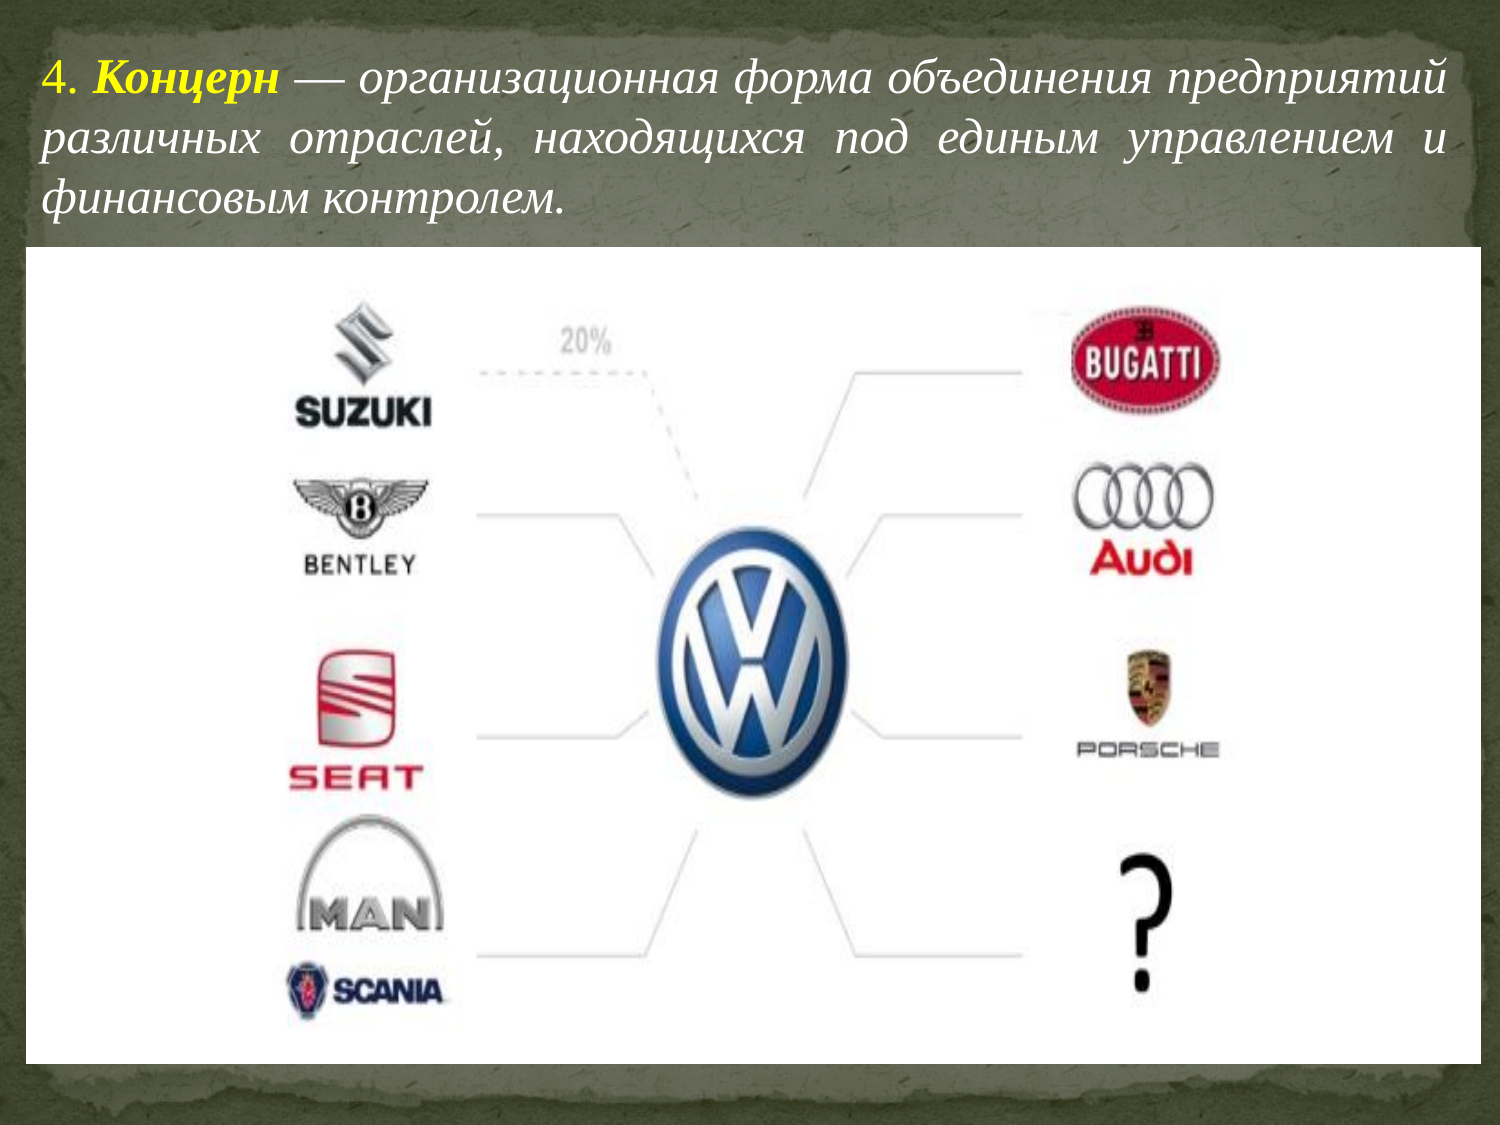

4. Концерн — организационная форма объединения предприятий различных отраслей, находящихся под единым управлением и финансовым контролем.